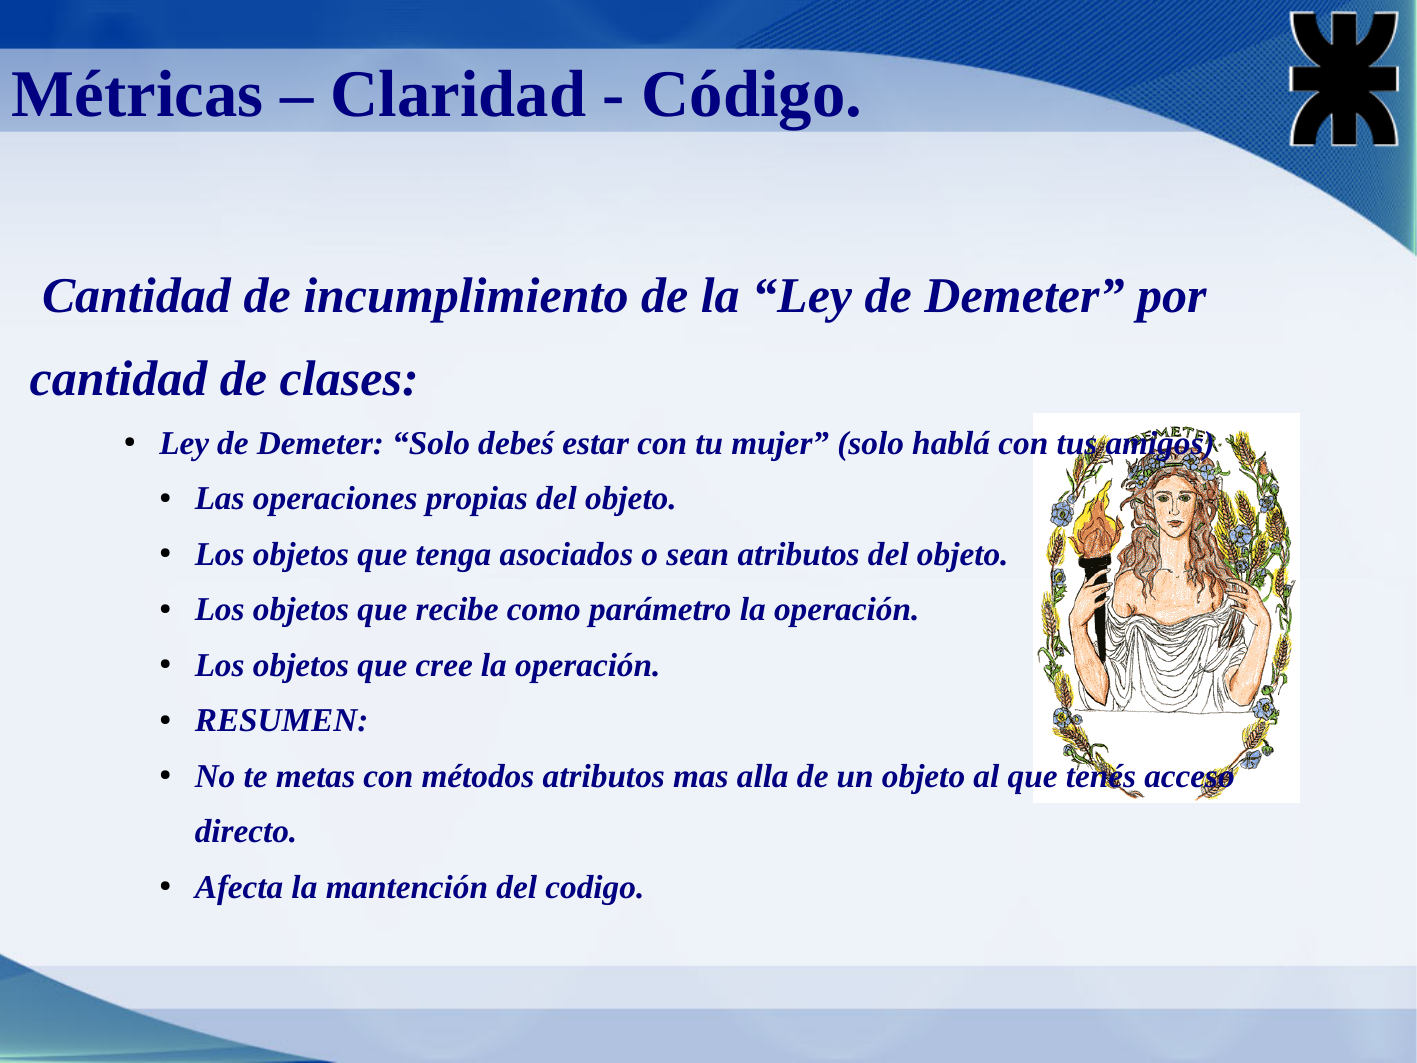

# Métricas – Claridad - Código.
 Cantidad de incumplimiento de la “Ley de Demeter” por cantidad de clases:
Ley de Demeter: “Solo debeś estar con tu mujer” (solo hablá con tus amigos)
Las operaciones propias del objeto.
Los objetos que tenga asociados o sean atributos del objeto.
Los objetos que recibe como parámetro la operación.
Los objetos que cree la operación.
RESUMEN:
No te metas con métodos atributos mas alla de un objeto al que tenés acceso directo.
Afecta la mantención del codigo.